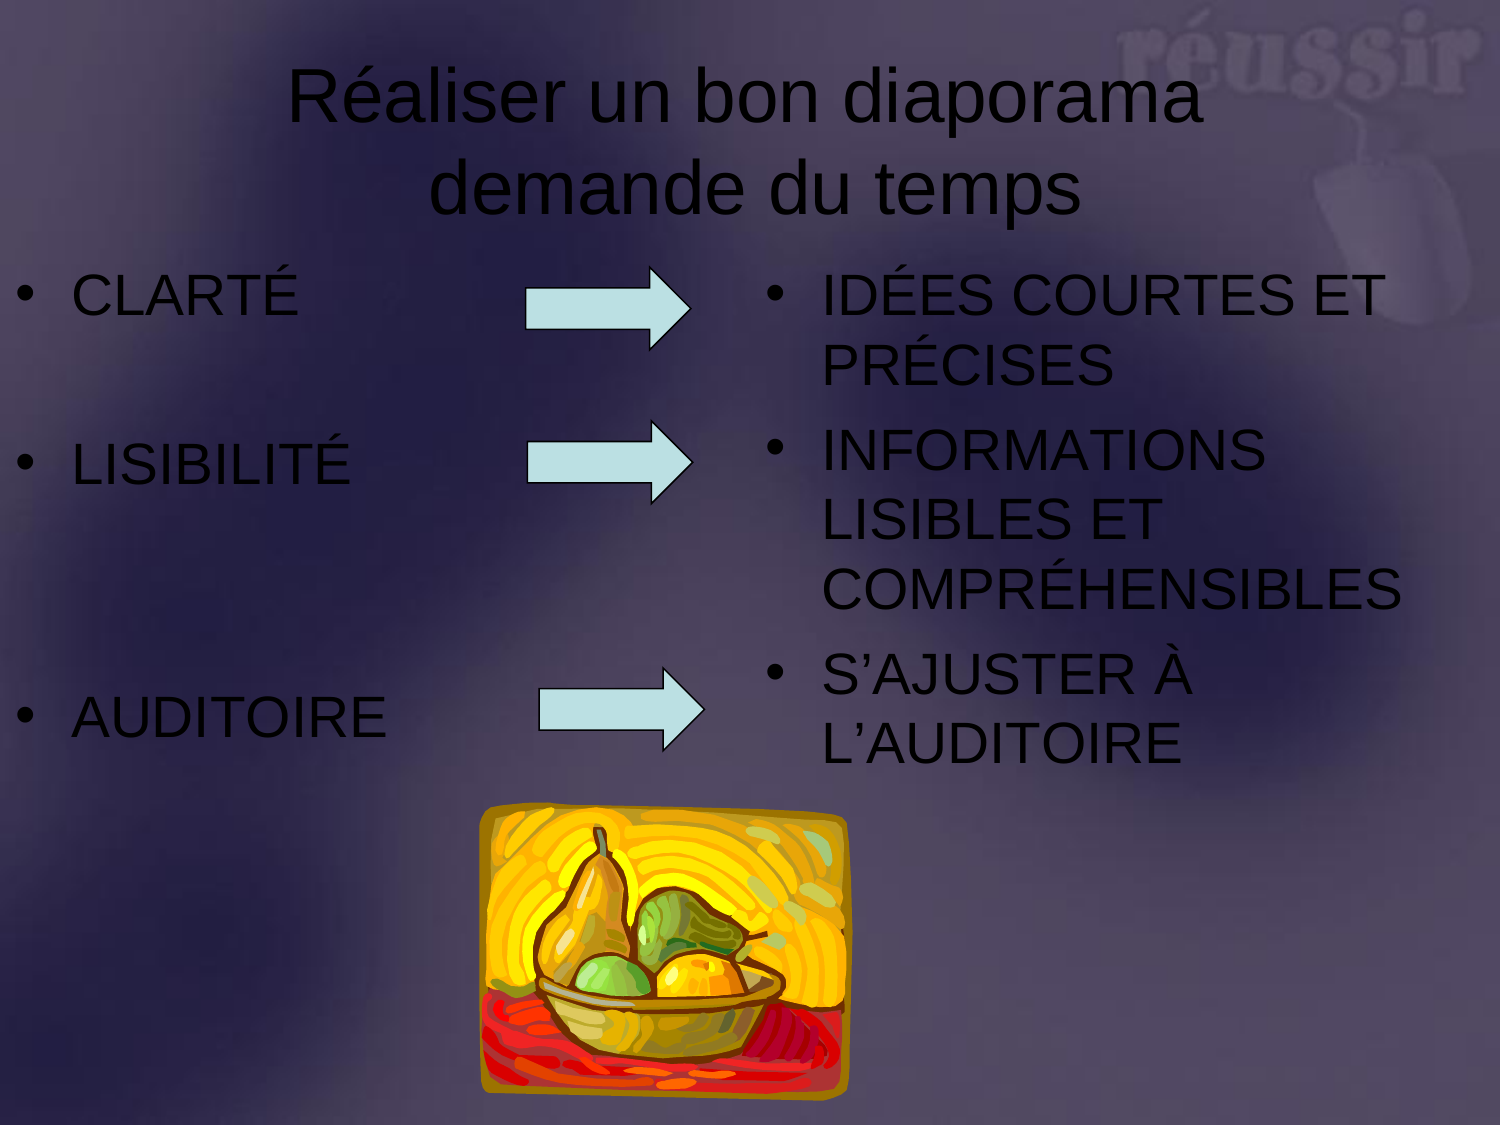

Réaliser un bon diaporama demande du temps
CLARTÉ
LISIBILITÉ
AUDITOIRE
IDÉES COURTES ET PRÉCISES
INFORMATIONS LISIBLES ET COMPRÉHENSIBLES
S’AJUSTER À L’AUDITOIRE